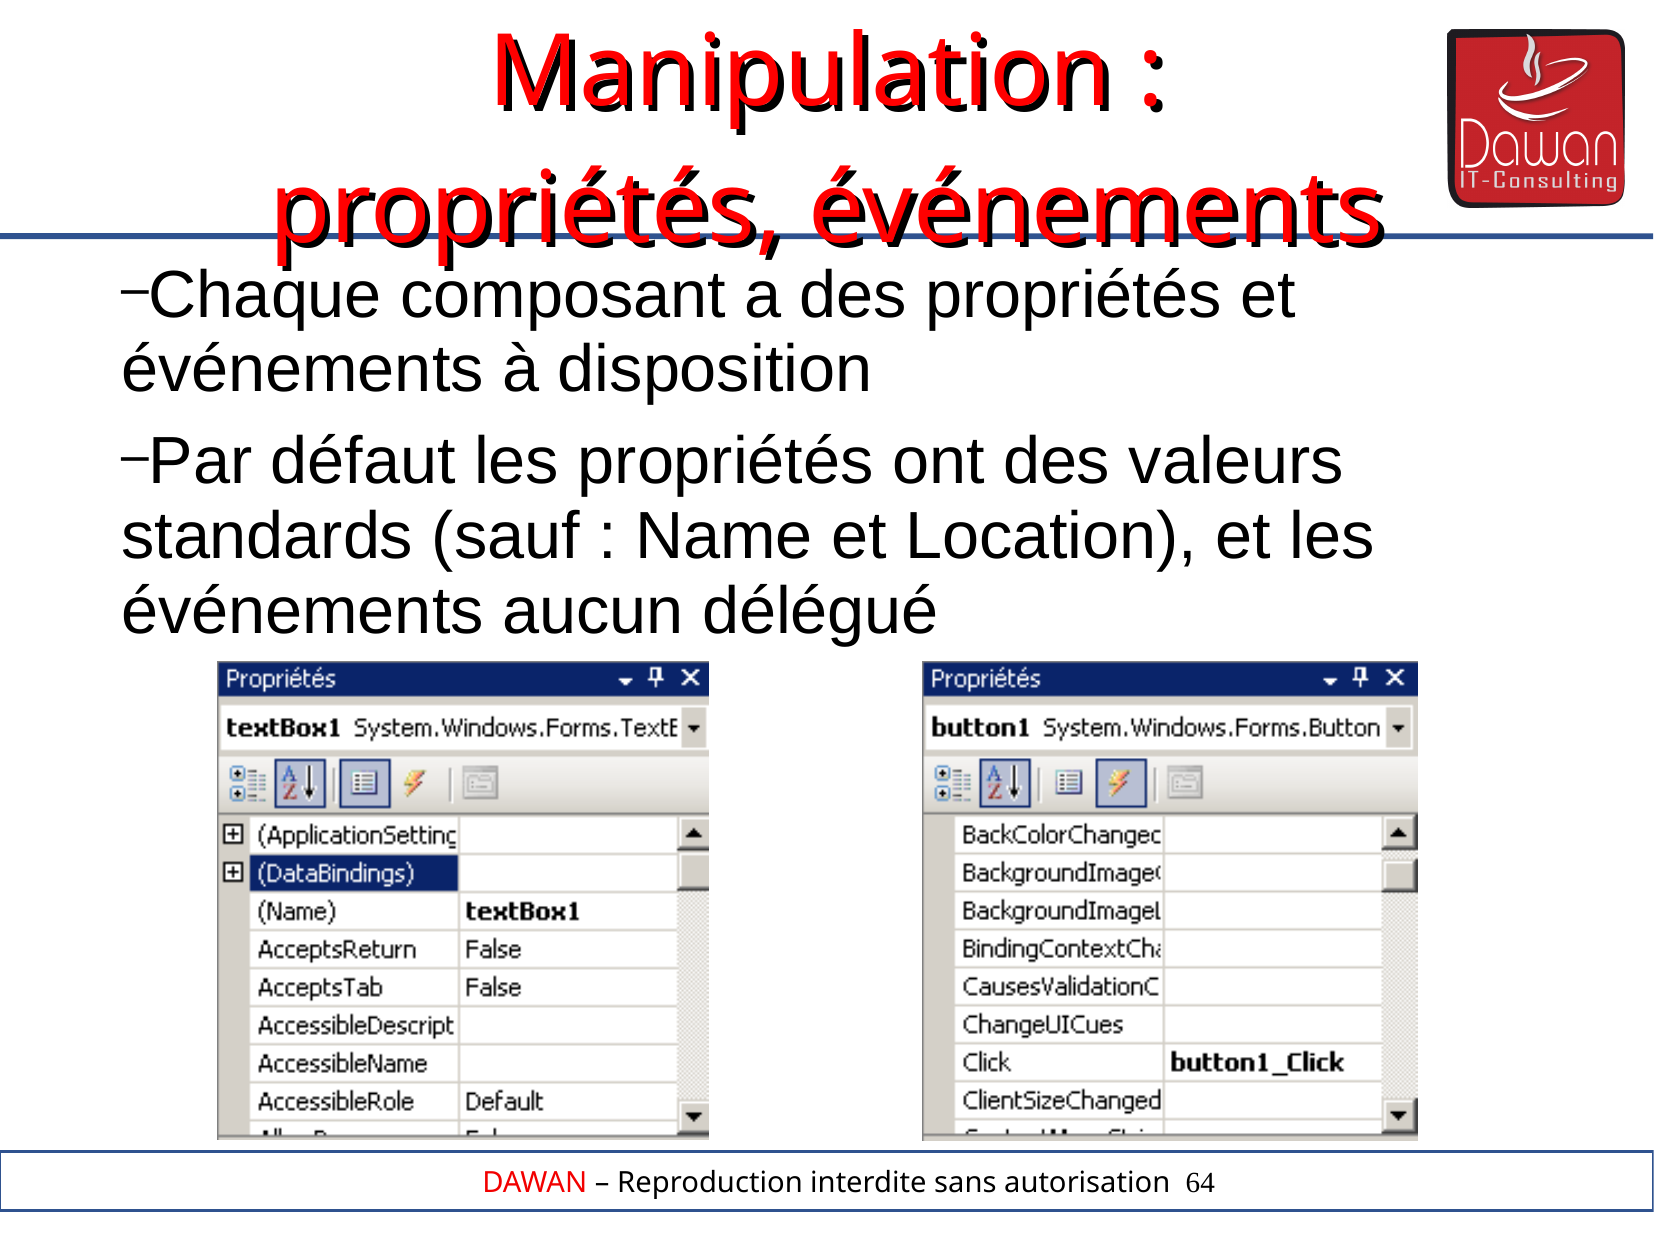

Manipulation :
propriétés, événements
Chaque composant a des propriétés et événements à disposition
Par défaut les propriétés ont des valeurs standards (sauf : Name et Location), et les événements aucun délégué
59